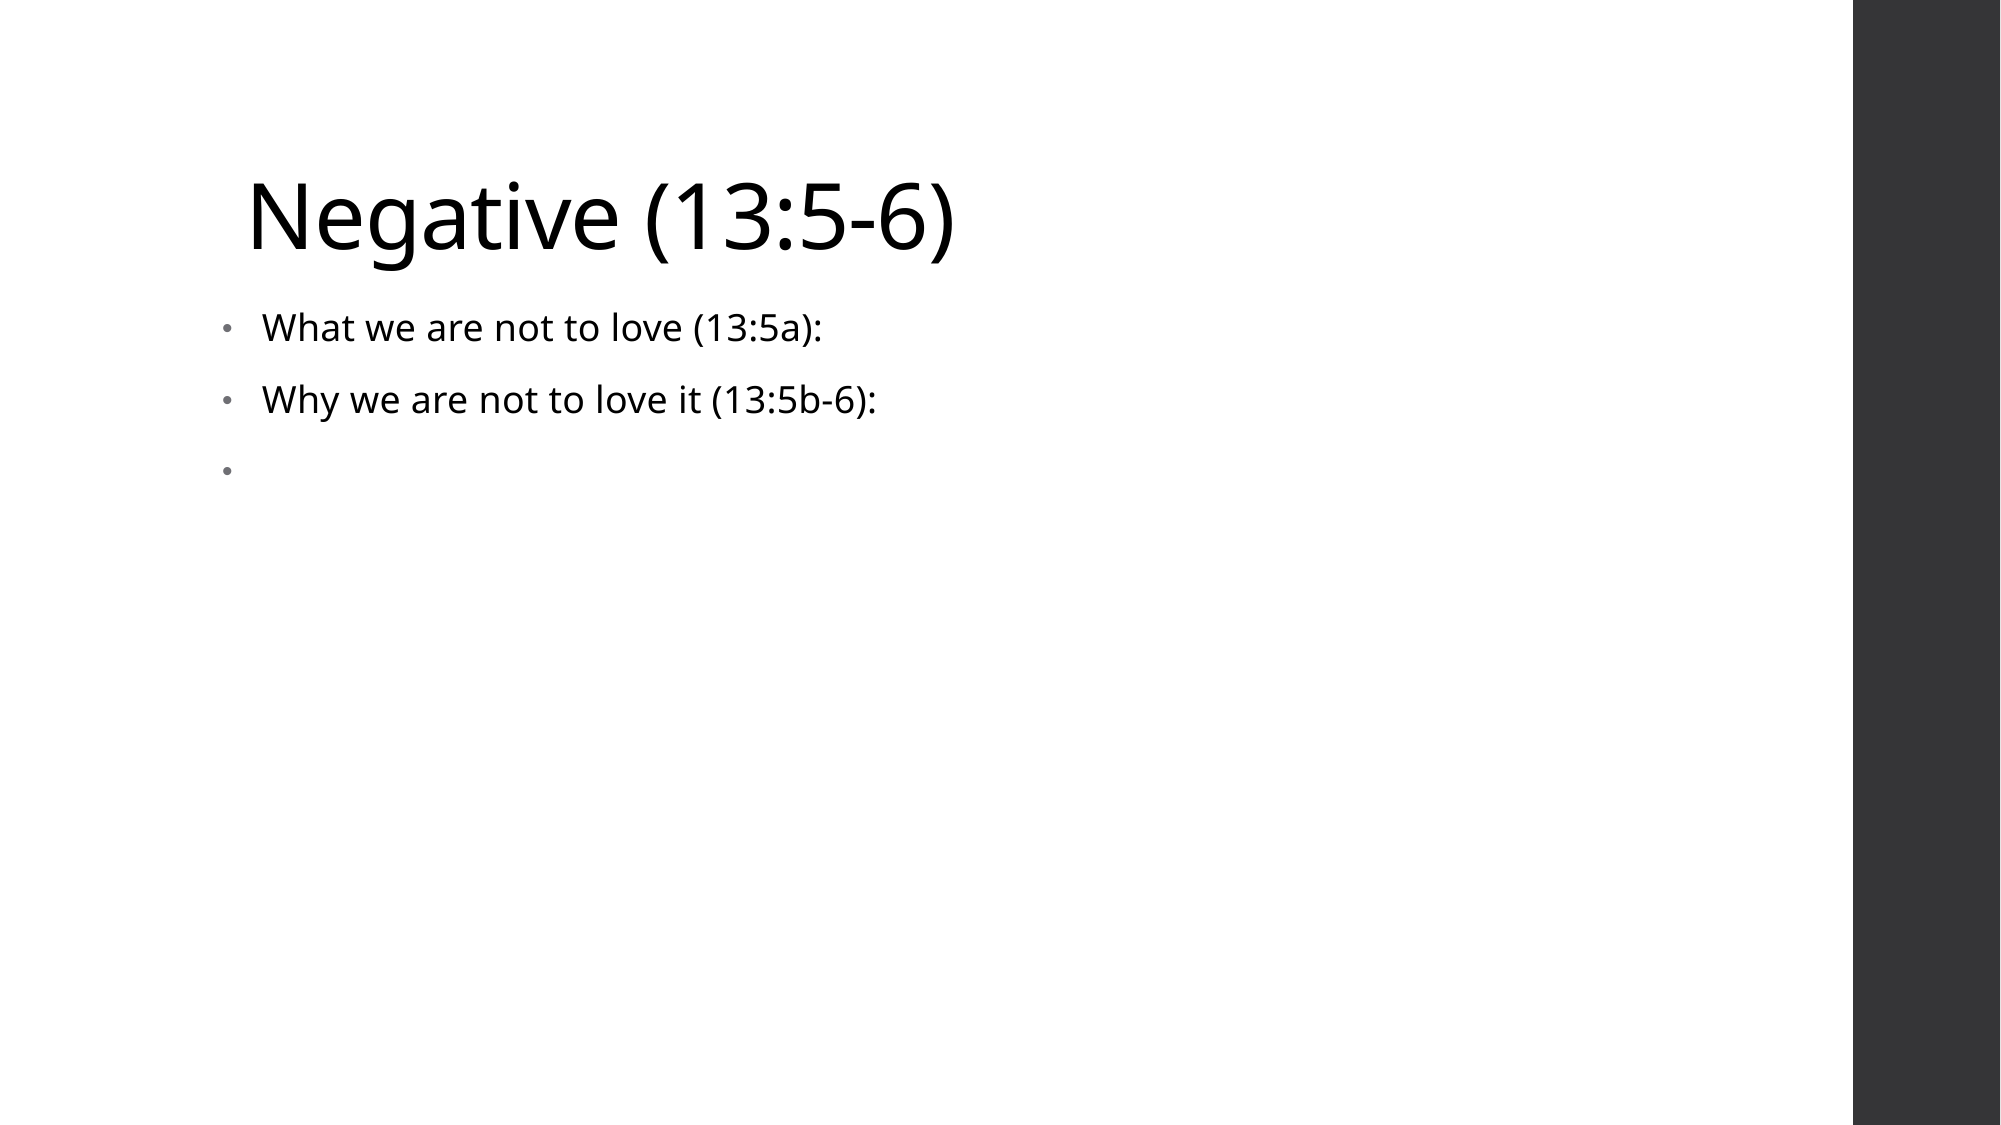

# Negative (13:5-6)
 What we are not to love (13:5a):
 Why we are not to love it (13:5b-6):